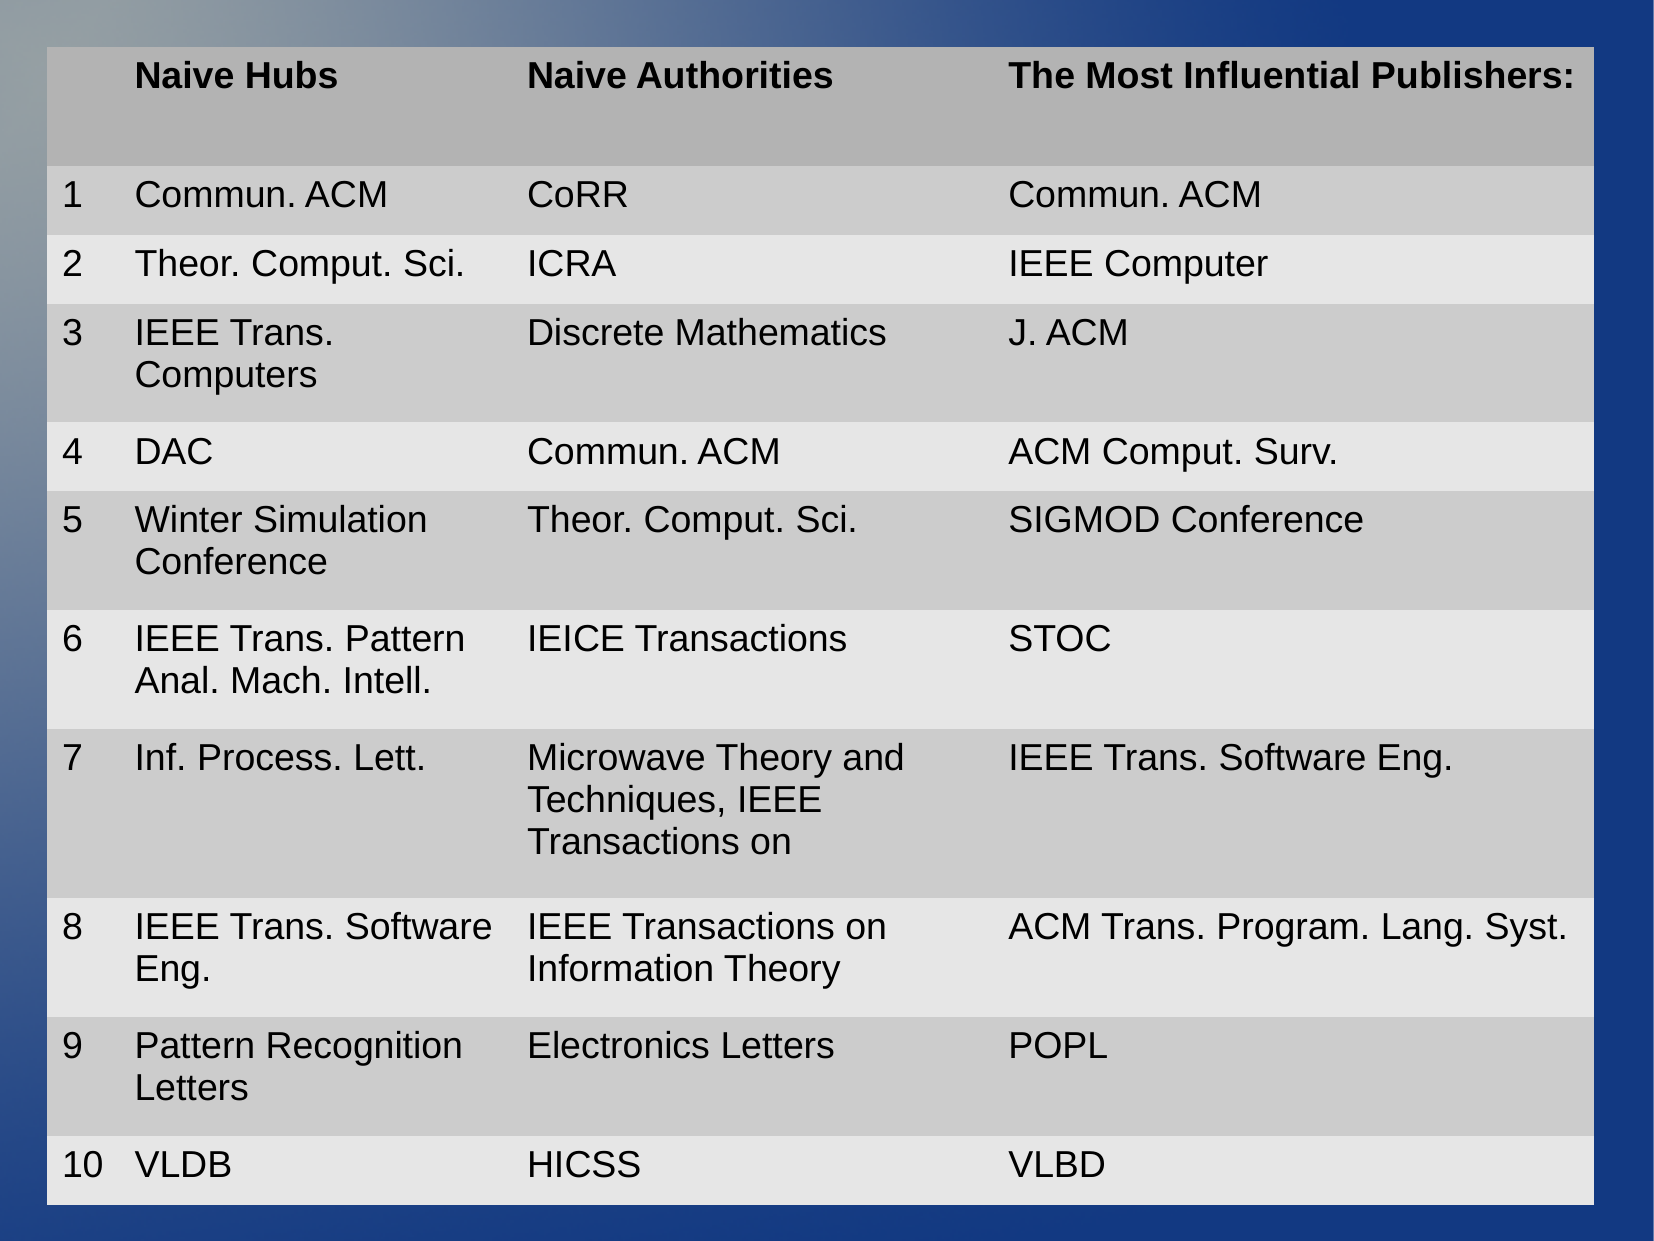

| | Naive Hubs | Naive Authorities | The Most Influential Publishers: |
| --- | --- | --- | --- |
| 1 | Commun. ACM | CoRR | Commun. ACM |
| 2 | Theor. Comput. Sci. | ICRA | IEEE Computer |
| 3 | IEEE Trans. Computers | Discrete Mathematics | J. ACM |
| 4 | DAC | Commun. ACM | ACM Comput. Surv. |
| 5 | Winter Simulation Conference | Theor. Comput. Sci. | SIGMOD Conference |
| 6 | IEEE Trans. Pattern Anal. Mach. Intell. | IEICE Transactions | STOC |
| 7 | Inf. Process. Lett. | Microwave Theory and Techniques, IEEE Transactions on | IEEE Trans. Software Eng. |
| 8 | IEEE Trans. Software Eng. | IEEE Transactions on Information Theory | ACM Trans. Program. Lang. Syst. |
| 9 | Pattern Recognition Letters | Electronics Letters | POPL |
| 10 | VLDB | HICSS | VLBD |